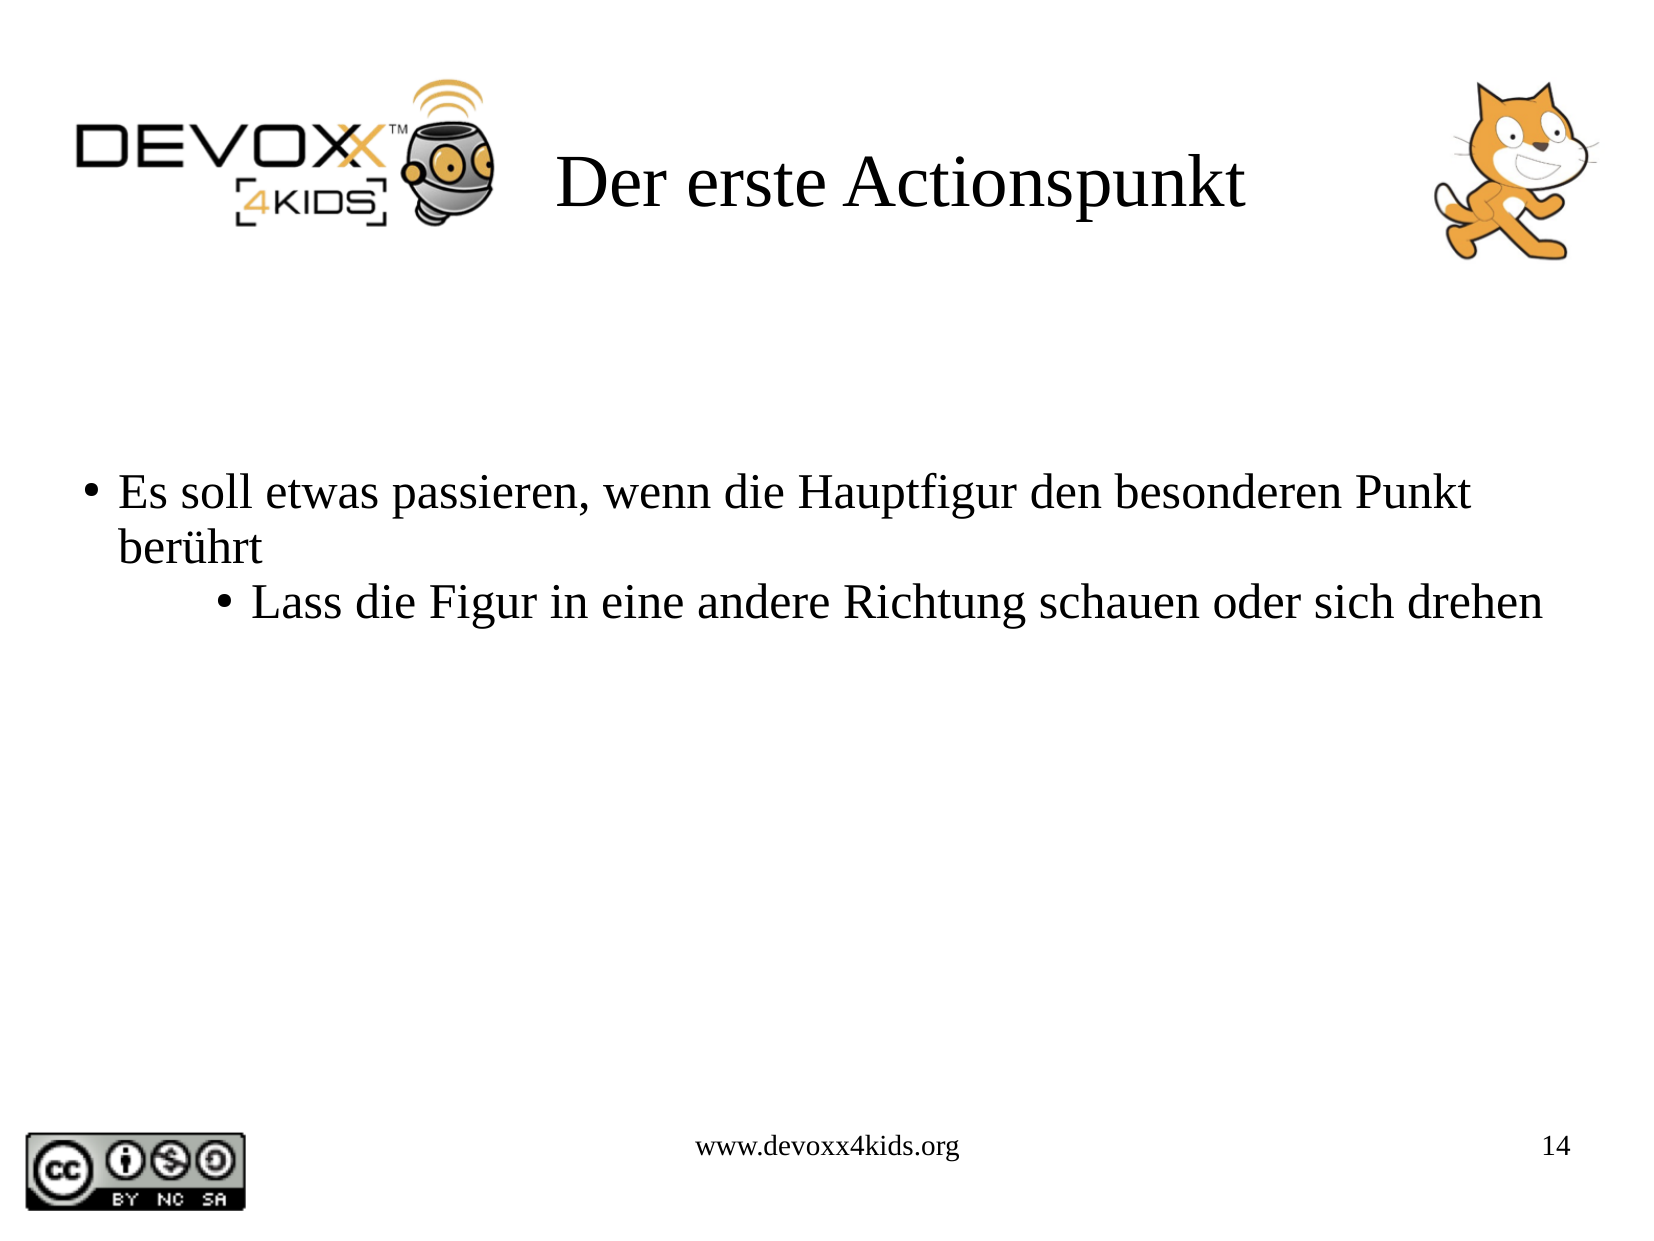

# Der erste Actionspunkt
Es soll etwas passieren, wenn die Hauptfigur den besonderen Punkt berührt
Lass die Figur in eine andere Richtung schauen oder sich drehen
www.devoxx4kids.org
14